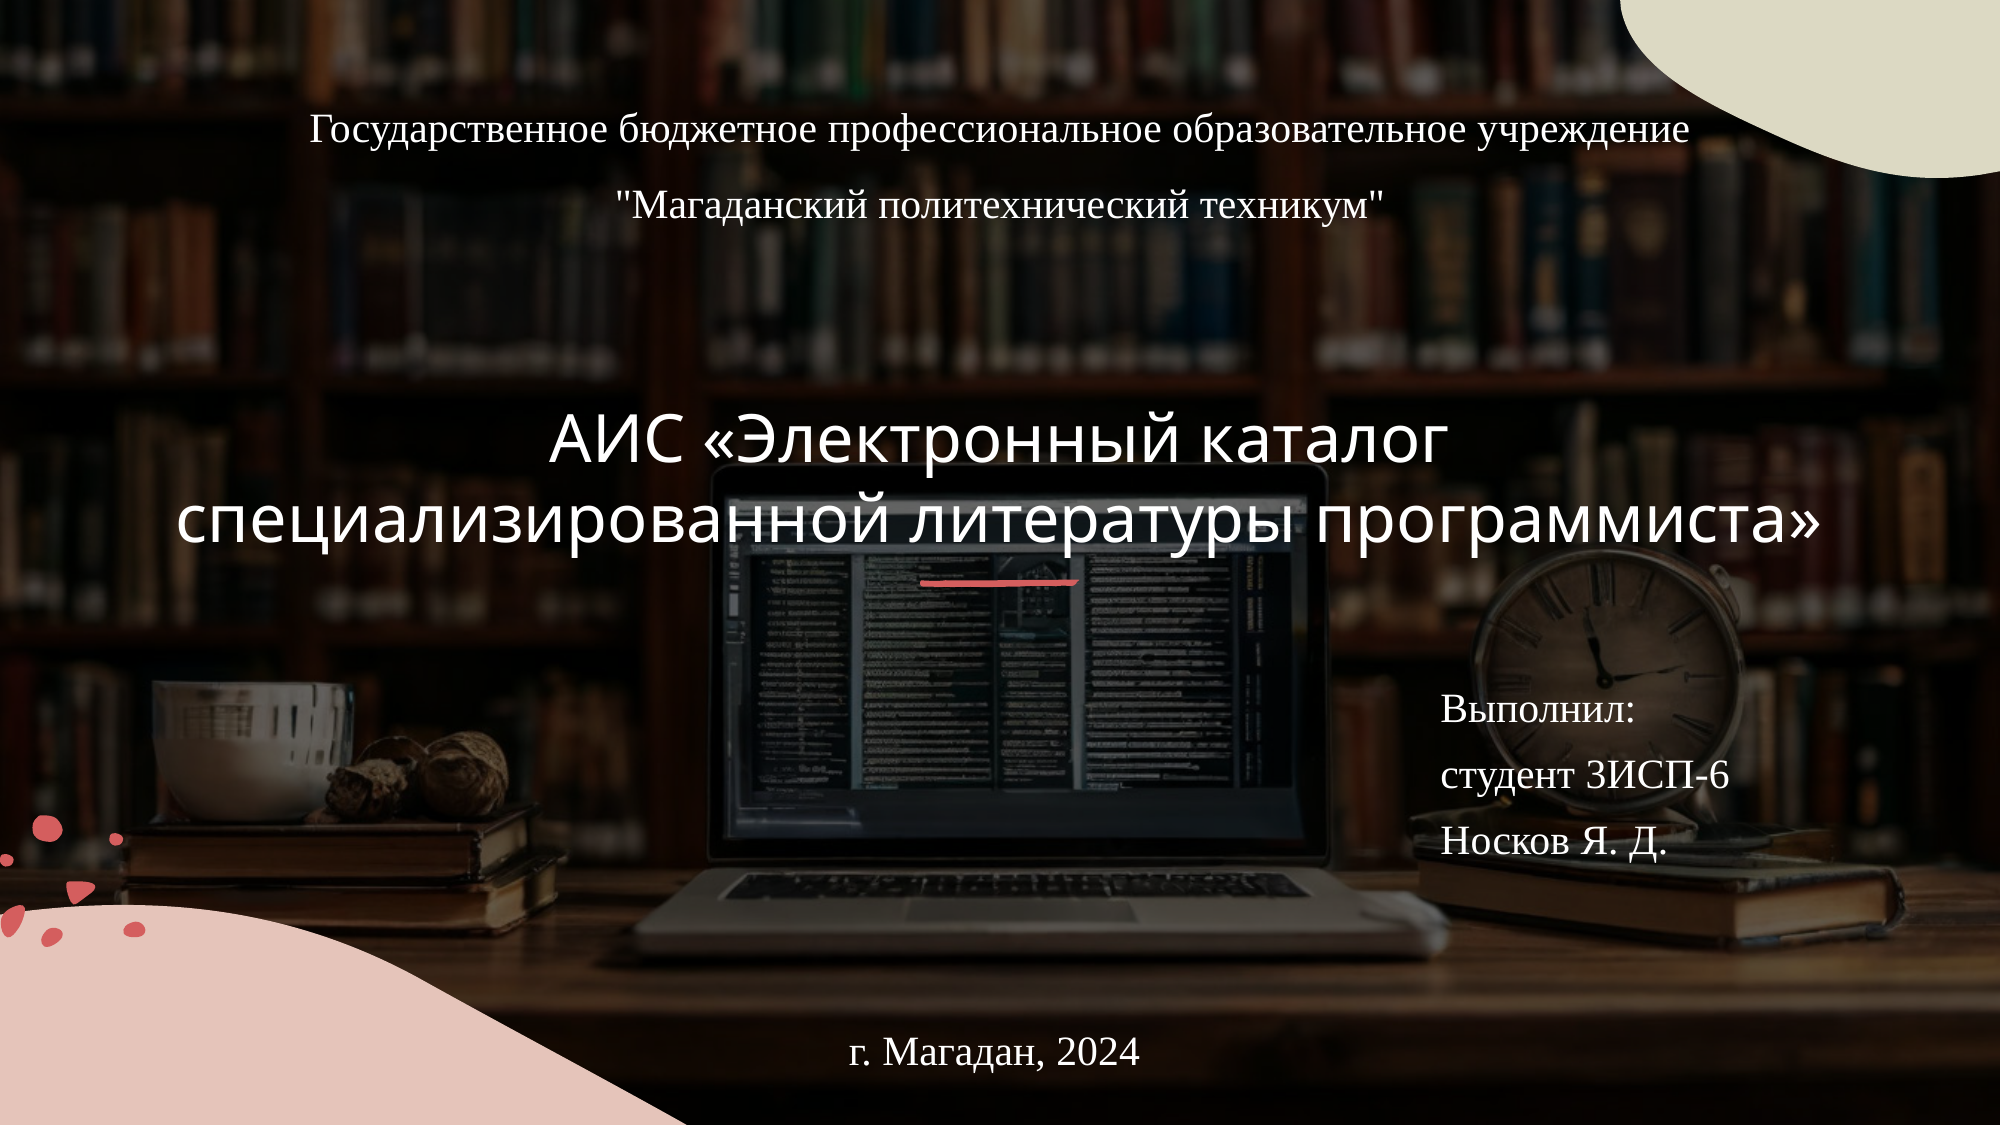

Государственное бюджетное профессиональное образовательное учреждение
"Магаданский политехнический техникум"
# АИС «Электронный каталог специализированной литературы программиста»
Выполнил:
студент 3ИСП-6
Носков Я. Д.
г. Магадан, 2024